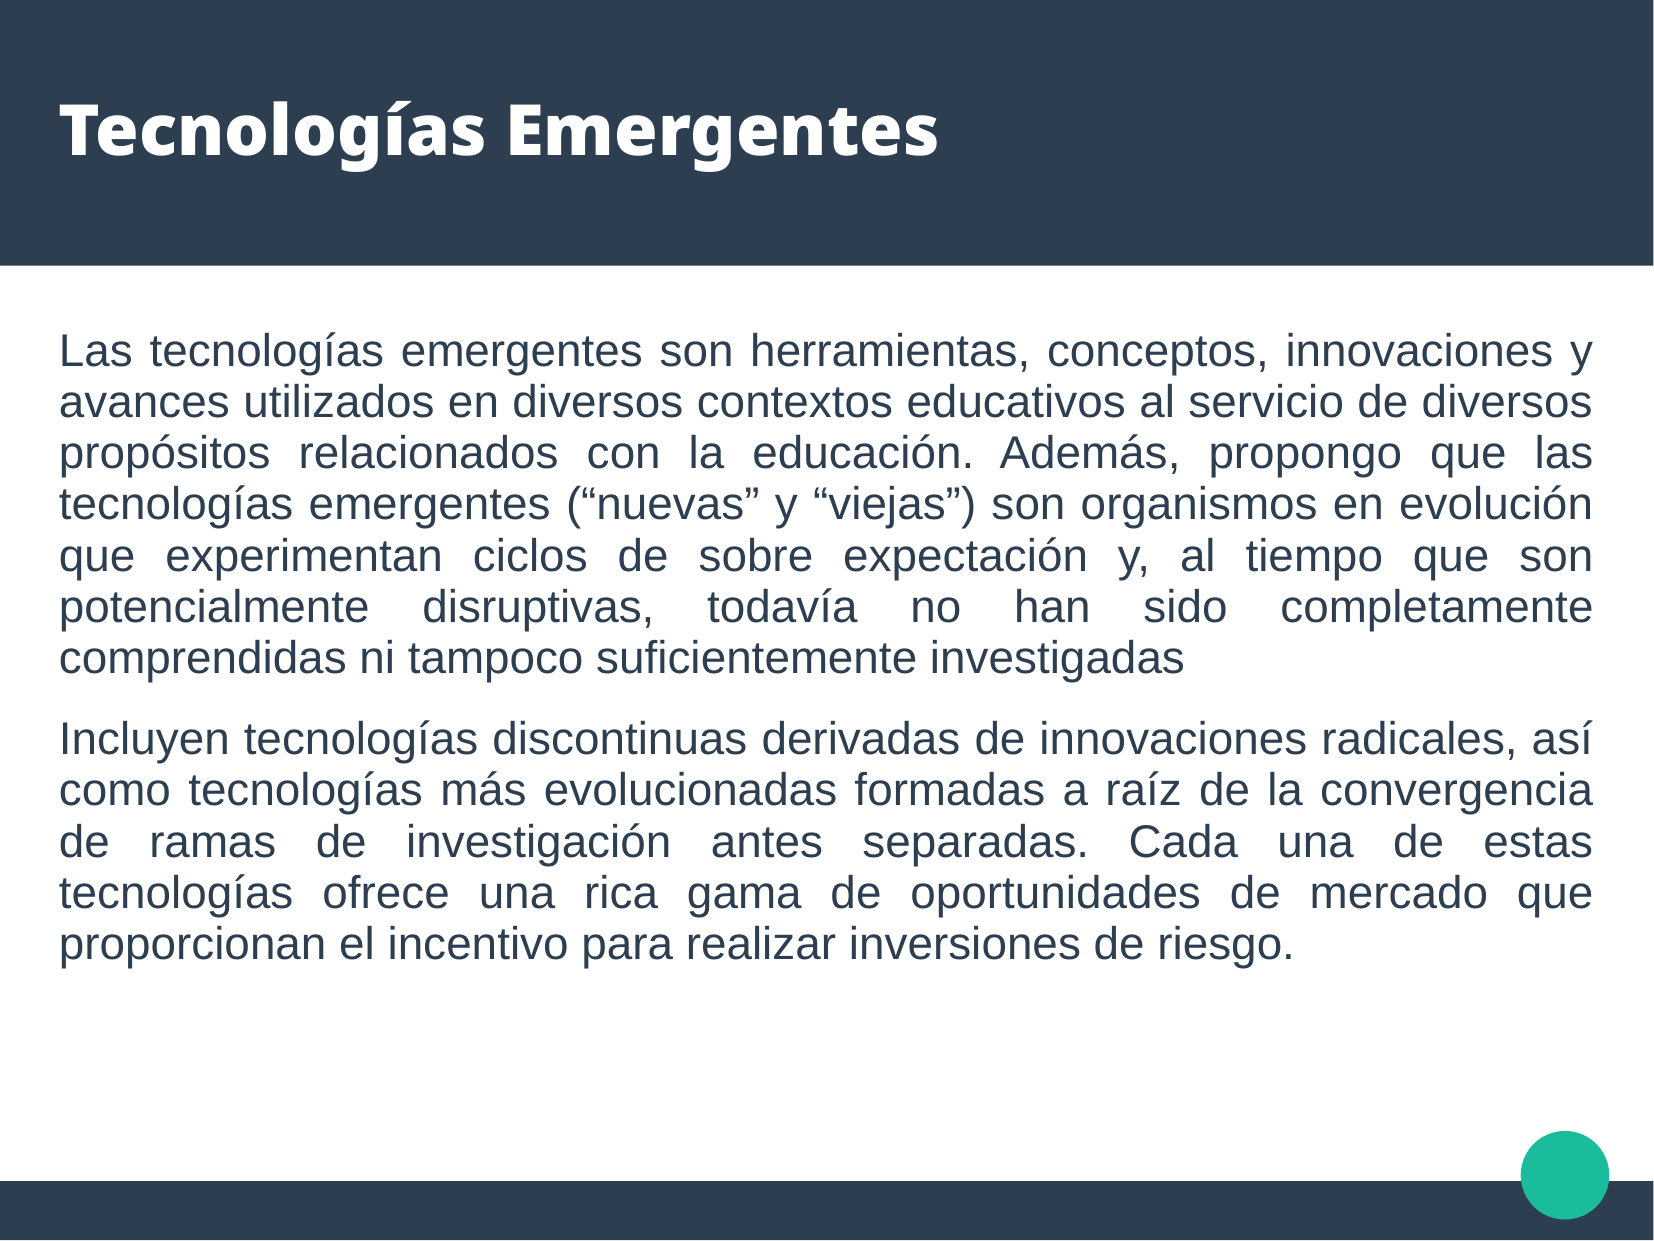

# Tecnologías Emergentes
Las tecnologías emergentes son herramientas, conceptos, innovaciones y avances utilizados en diversos contextos educativos al servicio de diversos propósitos relacionados con la educación. Además, propongo que las tecnologías emergentes (“nuevas” y “viejas”) son organismos en evolución que experimentan ciclos de sobre expectación y, al tiempo que son potencialmente disruptivas, todavía no han sido completamente comprendidas ni tampoco suficientemente investigadas
Incluyen tecnologías discontinuas derivadas de innovaciones radicales, así como tecnologías más evolucionadas formadas a raíz de la convergencia de ramas de investigación antes separadas. Cada una de estas tecnologías ofrece una rica gama de oportunidades de mercado que proporcionan el incentivo para realizar inversiones de riesgo.